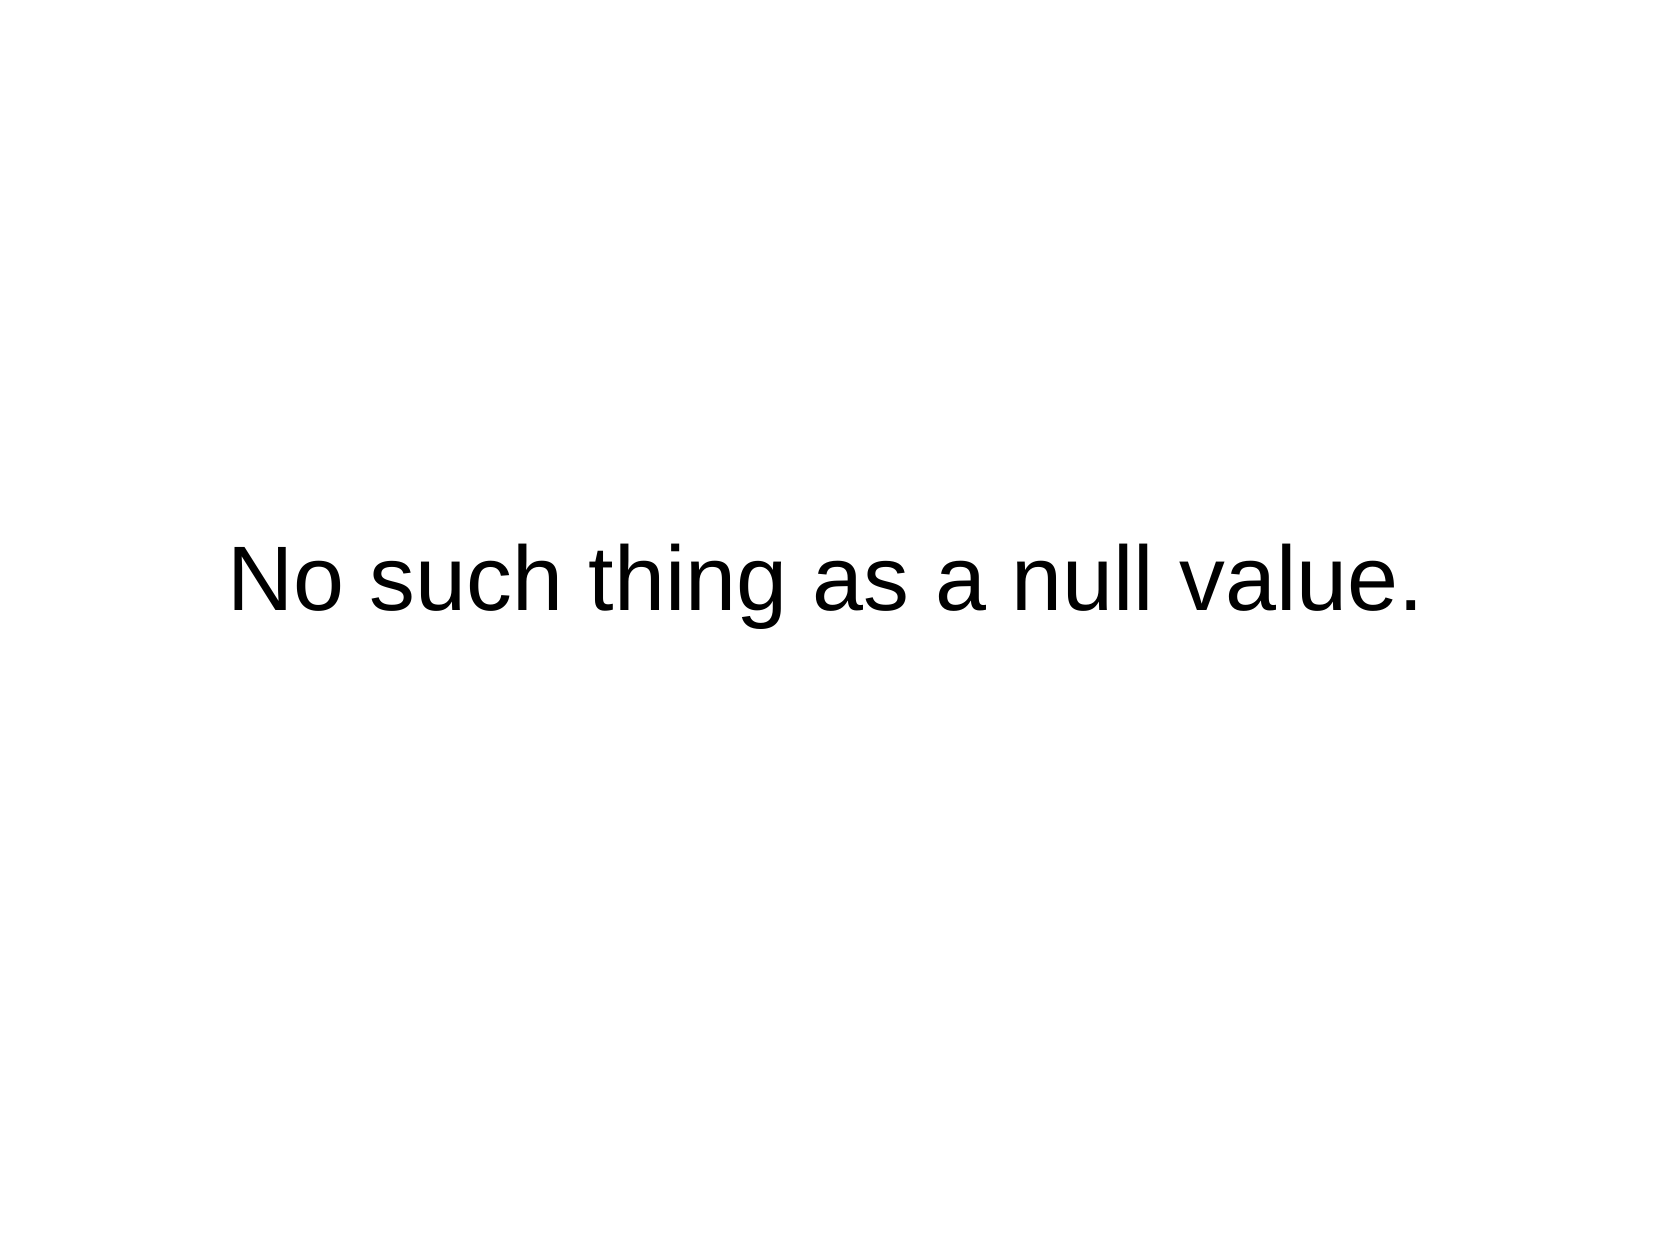

# No such thing as a null value.